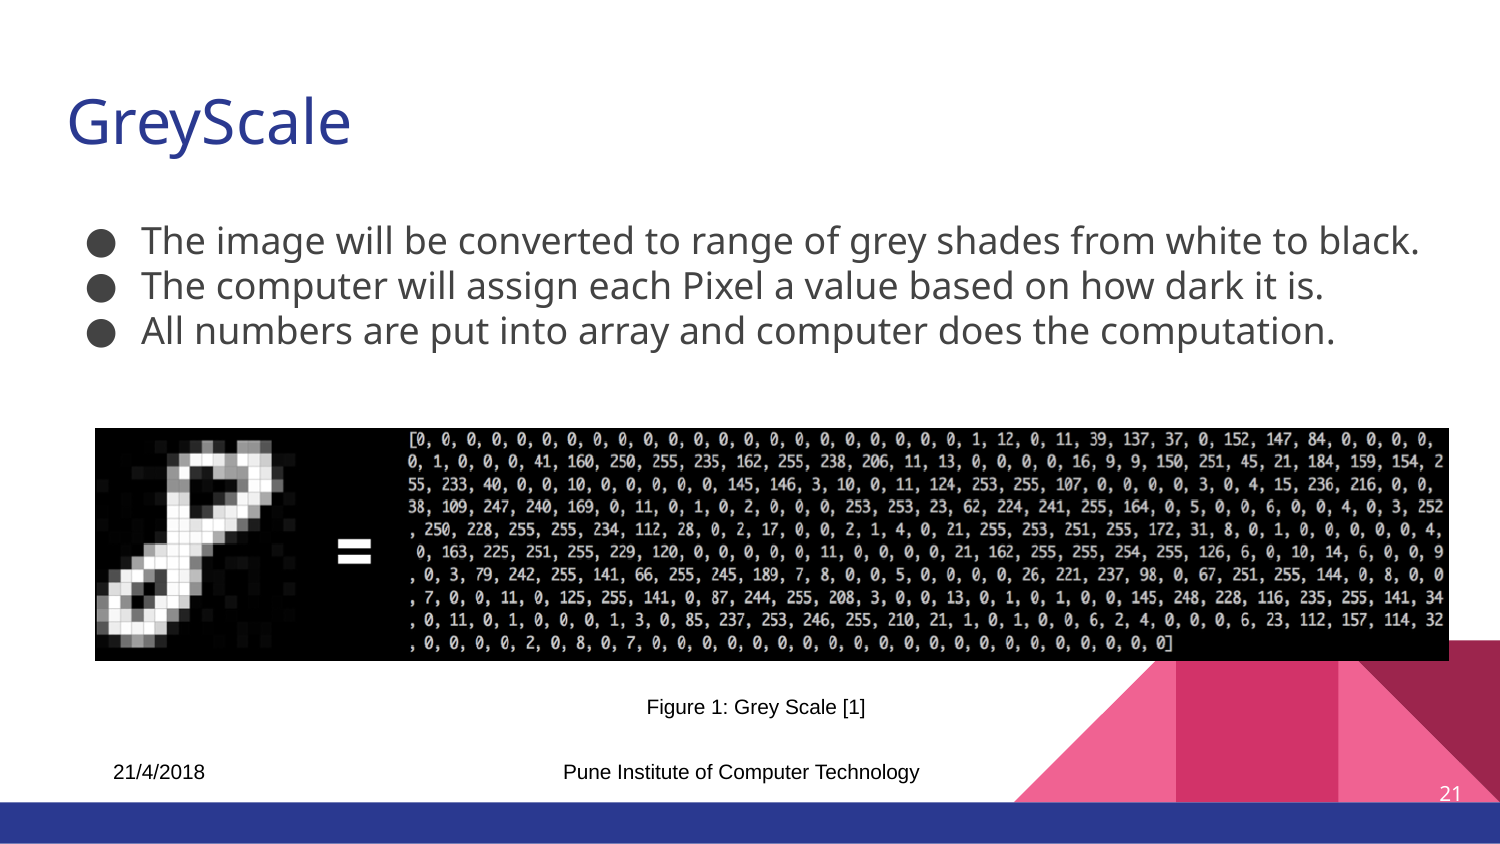

# GreyScale
The image will be converted to range of grey shades from white to black.
The computer will assign each Pixel a value based on how dark it is.
All numbers are put into array and computer does the computation.
Figure 1: Grey Scale [1]